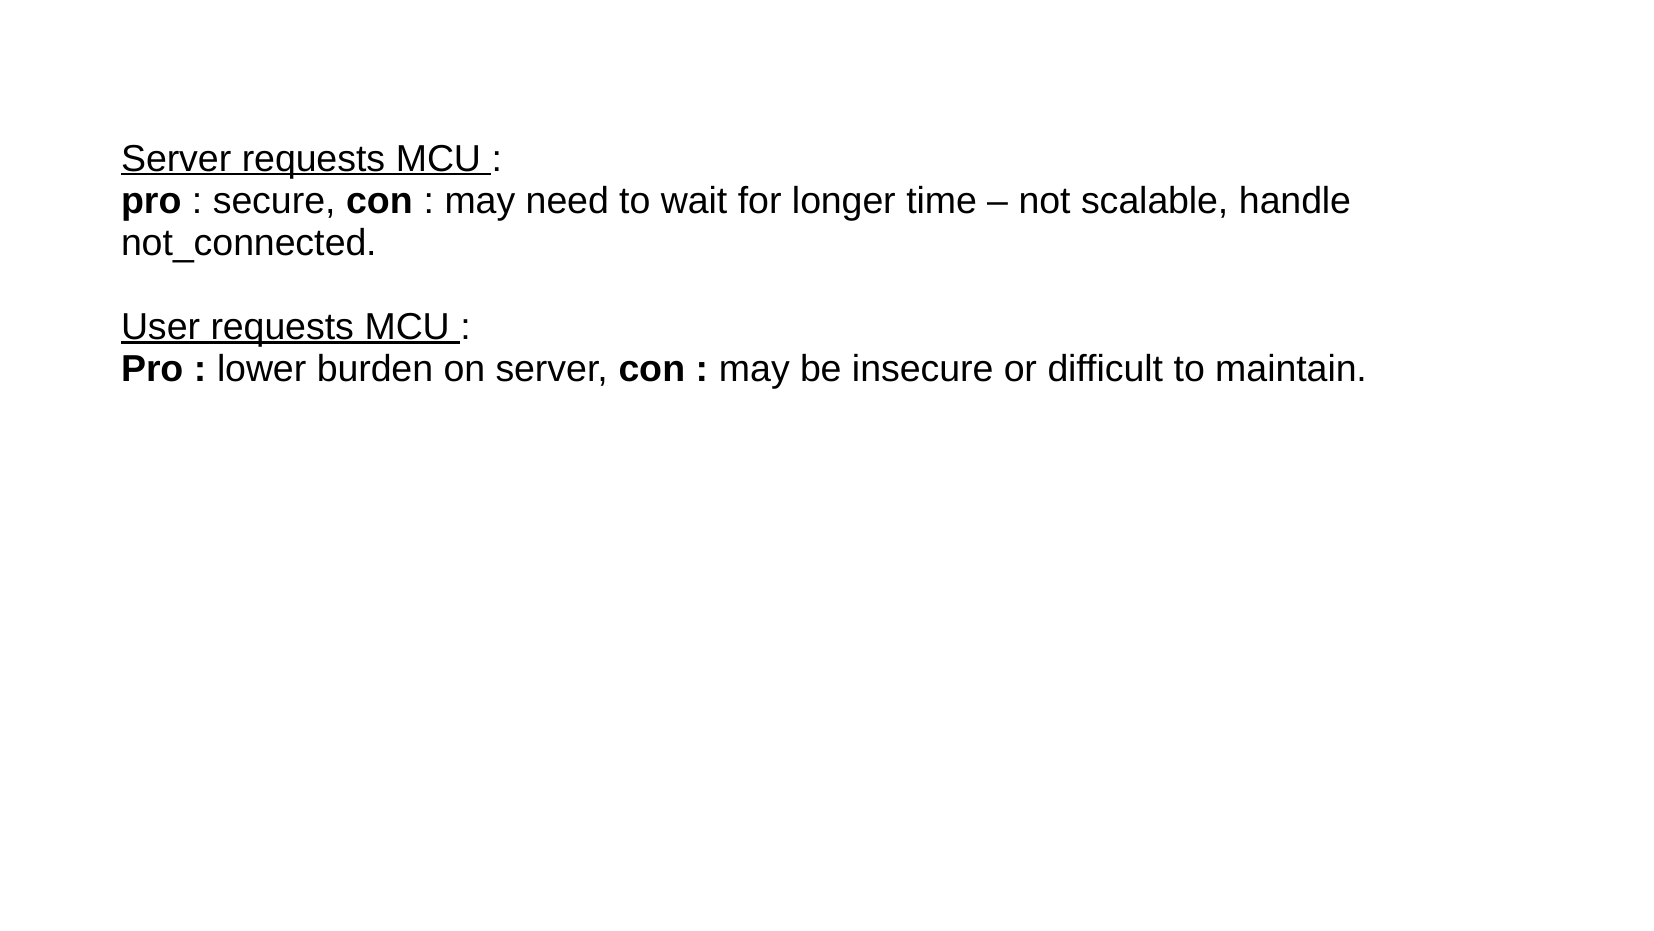

Server requests MCU :
pro : secure, con : may need to wait for longer time – not scalable, handle not_connected.
User requests MCU :
Pro : lower burden on server, con : may be insecure or difficult to maintain.